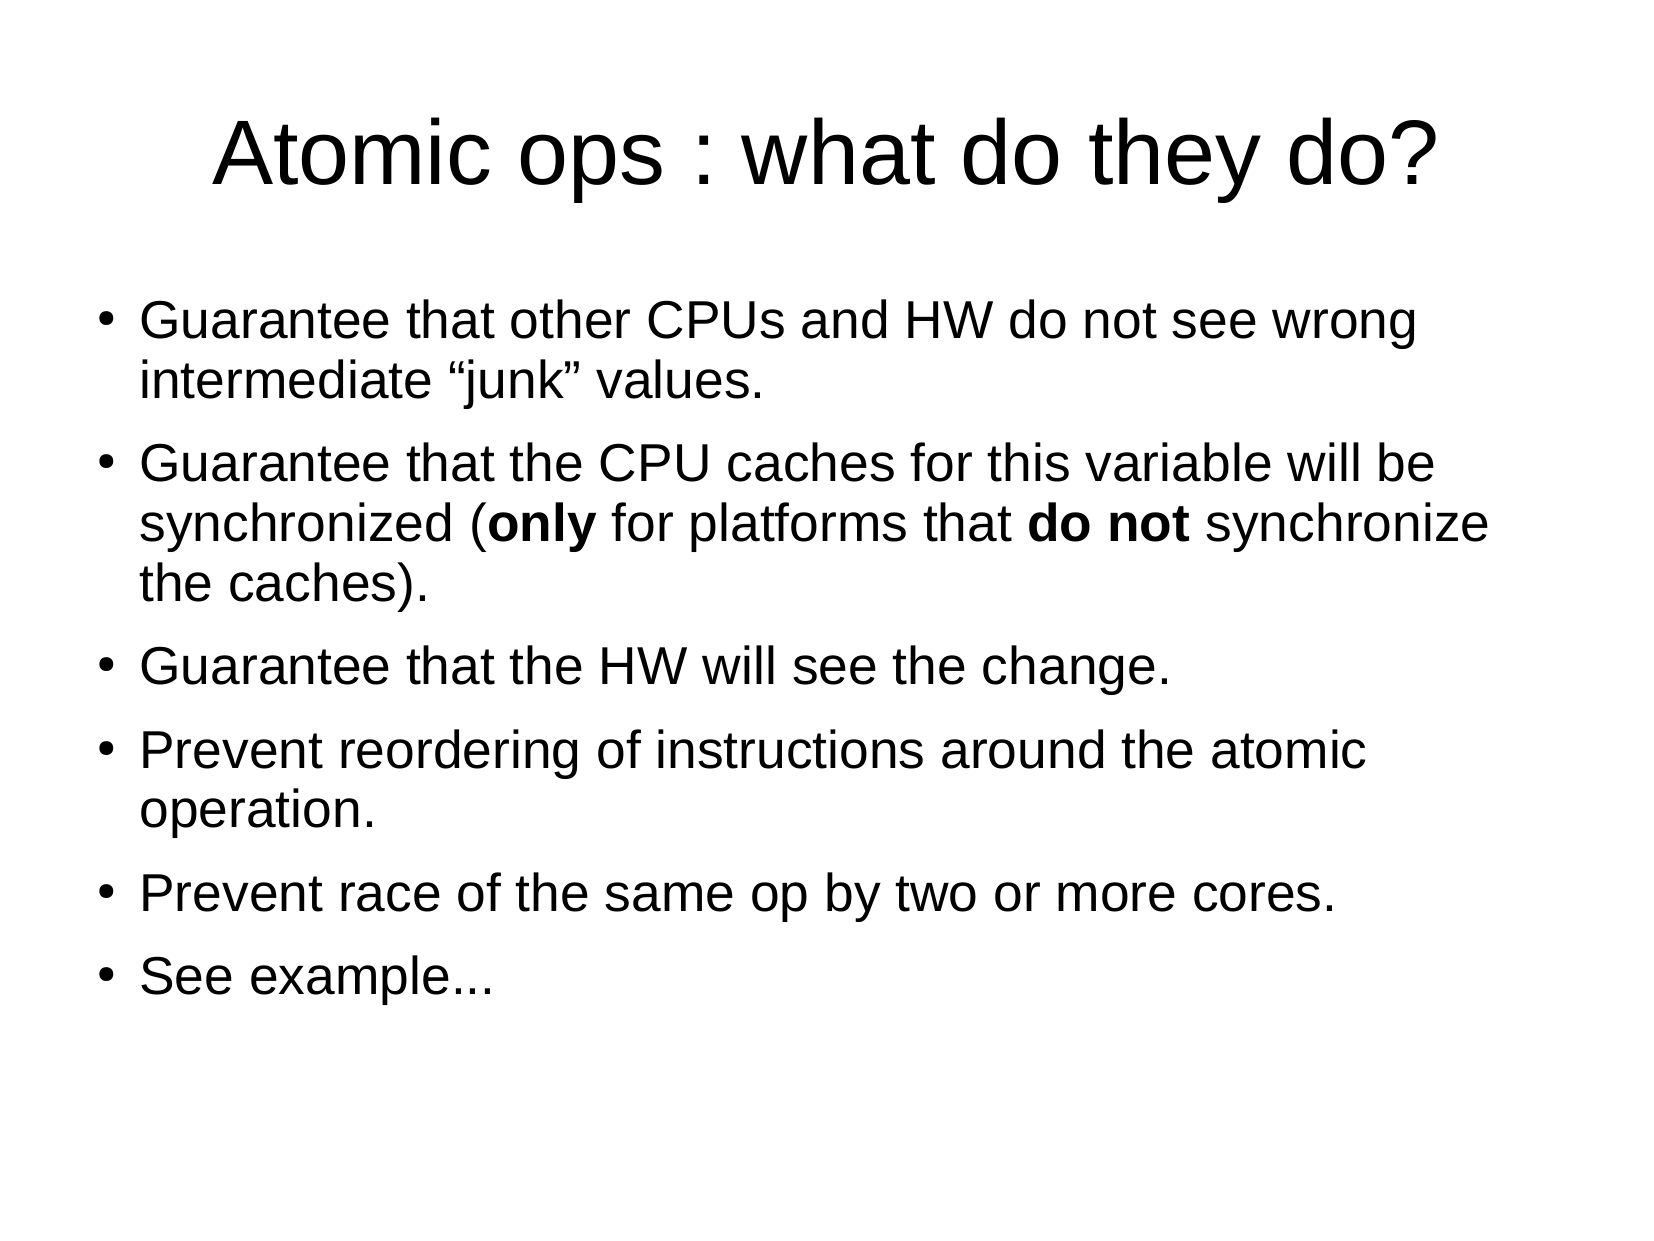

# Atomic ops : what do they do?
Guarantee that other CPUs and HW do not see wrong intermediate “junk” values.
Guarantee that the CPU caches for this variable will be synchronized (only for platforms that do not synchronize the caches).
Guarantee that the HW will see the change.
Prevent reordering of instructions around the atomic operation.
Prevent race of the same op by two or more cores.
See example...